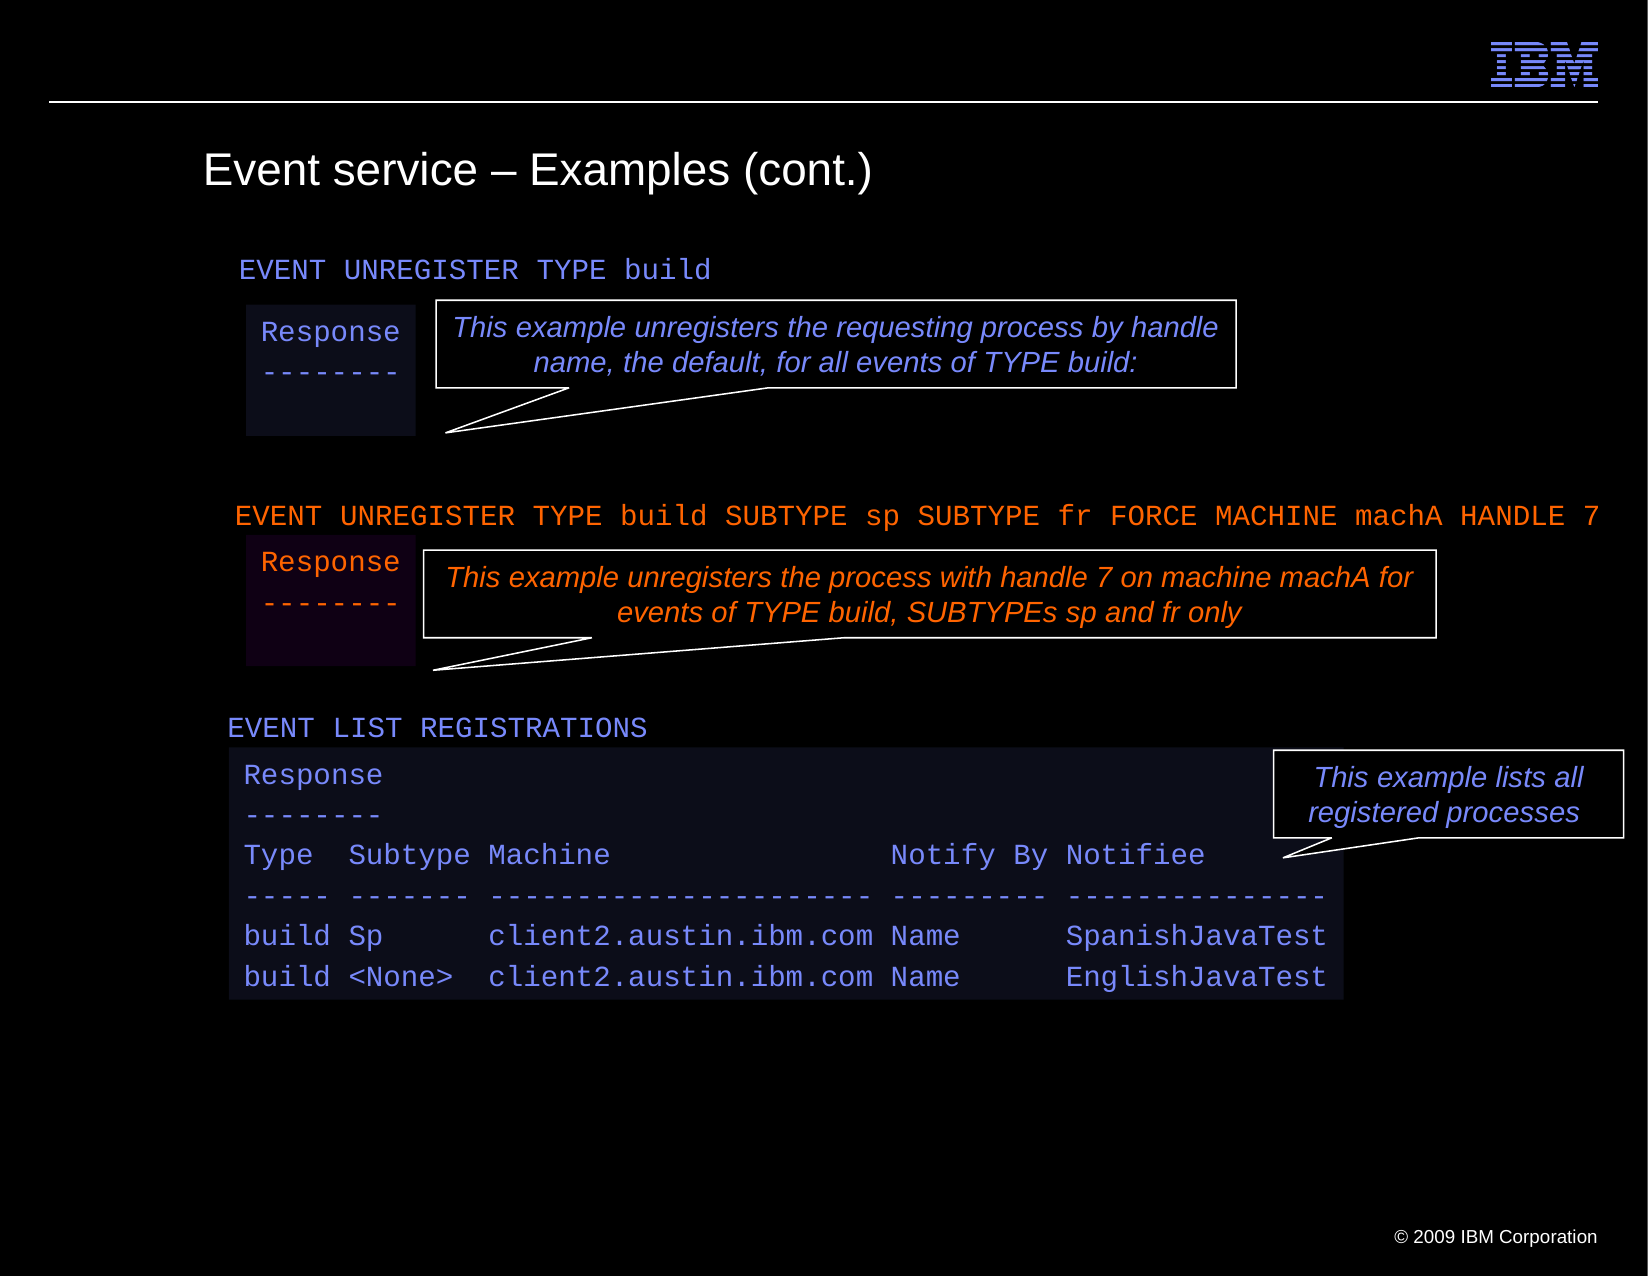

# Event service – Examples (cont.)
EVENT UNREGISTER TYPE build
This example unregisters the requesting process by handle name, the default, for all events of TYPE build:
Response
--------
EVENT UNREGISTER TYPE build SUBTYPE sp SUBTYPE fr FORCE MACHINE machA HANDLE 7
Response
--------
This example unregisters the process with handle 7 on machine machA for events of TYPE build, SUBTYPEs sp and fr only
EVENT LIST REGISTRATIONS
Response
--------
Type Subtype Machine Notify By Notifiee
----- ------- ---------------------- --------- ---------------
build Sp client2.austin.ibm.com Name SpanishJavaTest
build <None> client2.austin.ibm.com Name EnglishJavaTest
This example lists all registered processes